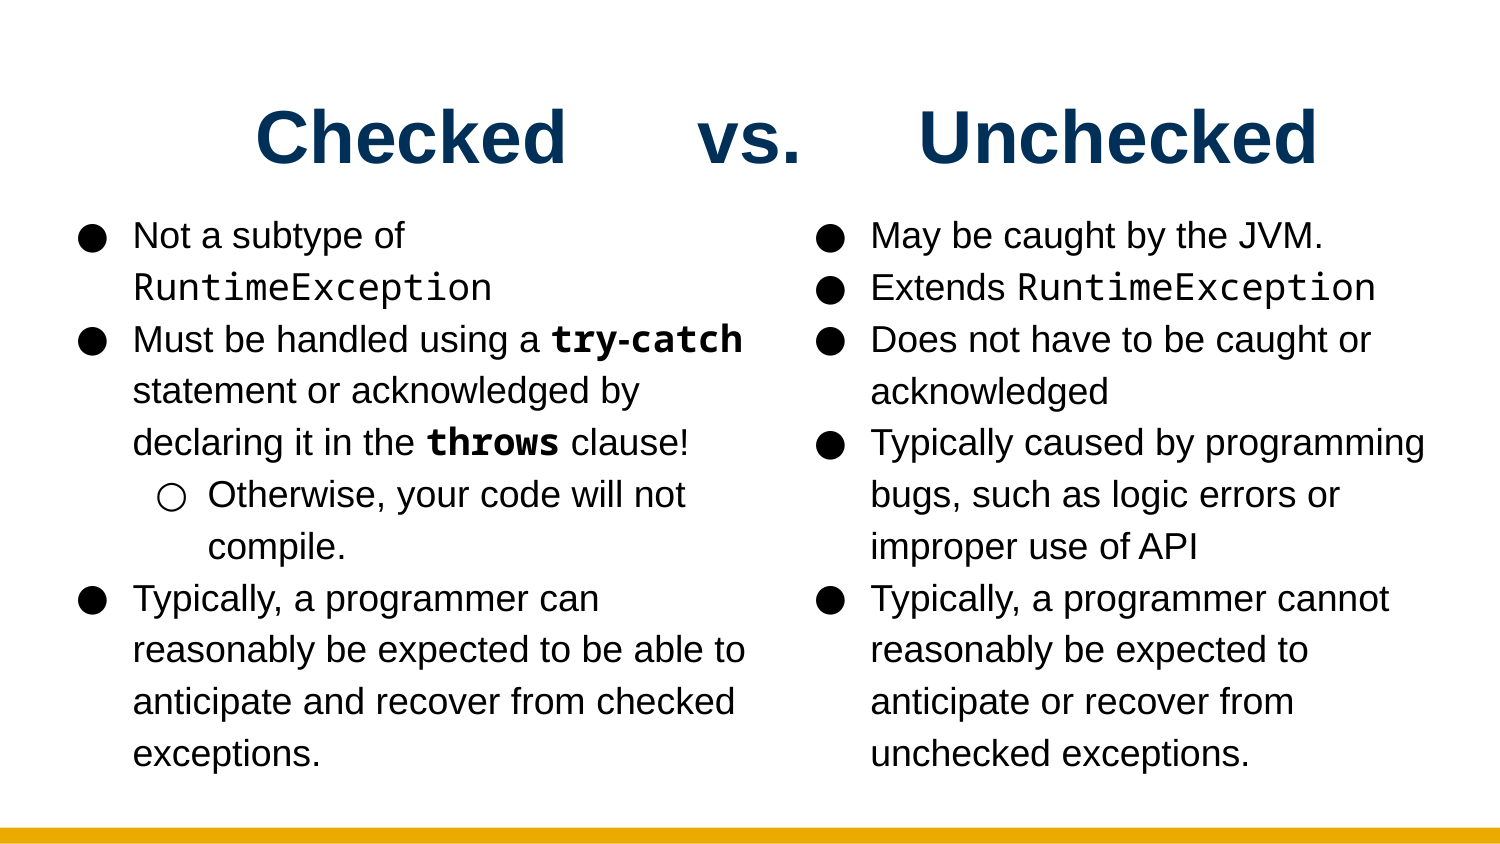

Checked
# vs.
Unchecked
Not a subtype of RuntimeException
Must be handled using a try-catch statement or acknowledged by declaring it in the throws clause!
Otherwise, your code will not compile.
Typically, a programmer can reasonably be expected to be able to anticipate and recover from checked exceptions.
May be caught by the JVM.
Extends RuntimeException
Does not have to be caught or acknowledged
Typically caused by programming bugs, such as logic errors or improper use of API
Typically, a programmer cannot reasonably be expected to anticipate or recover from unchecked exceptions.